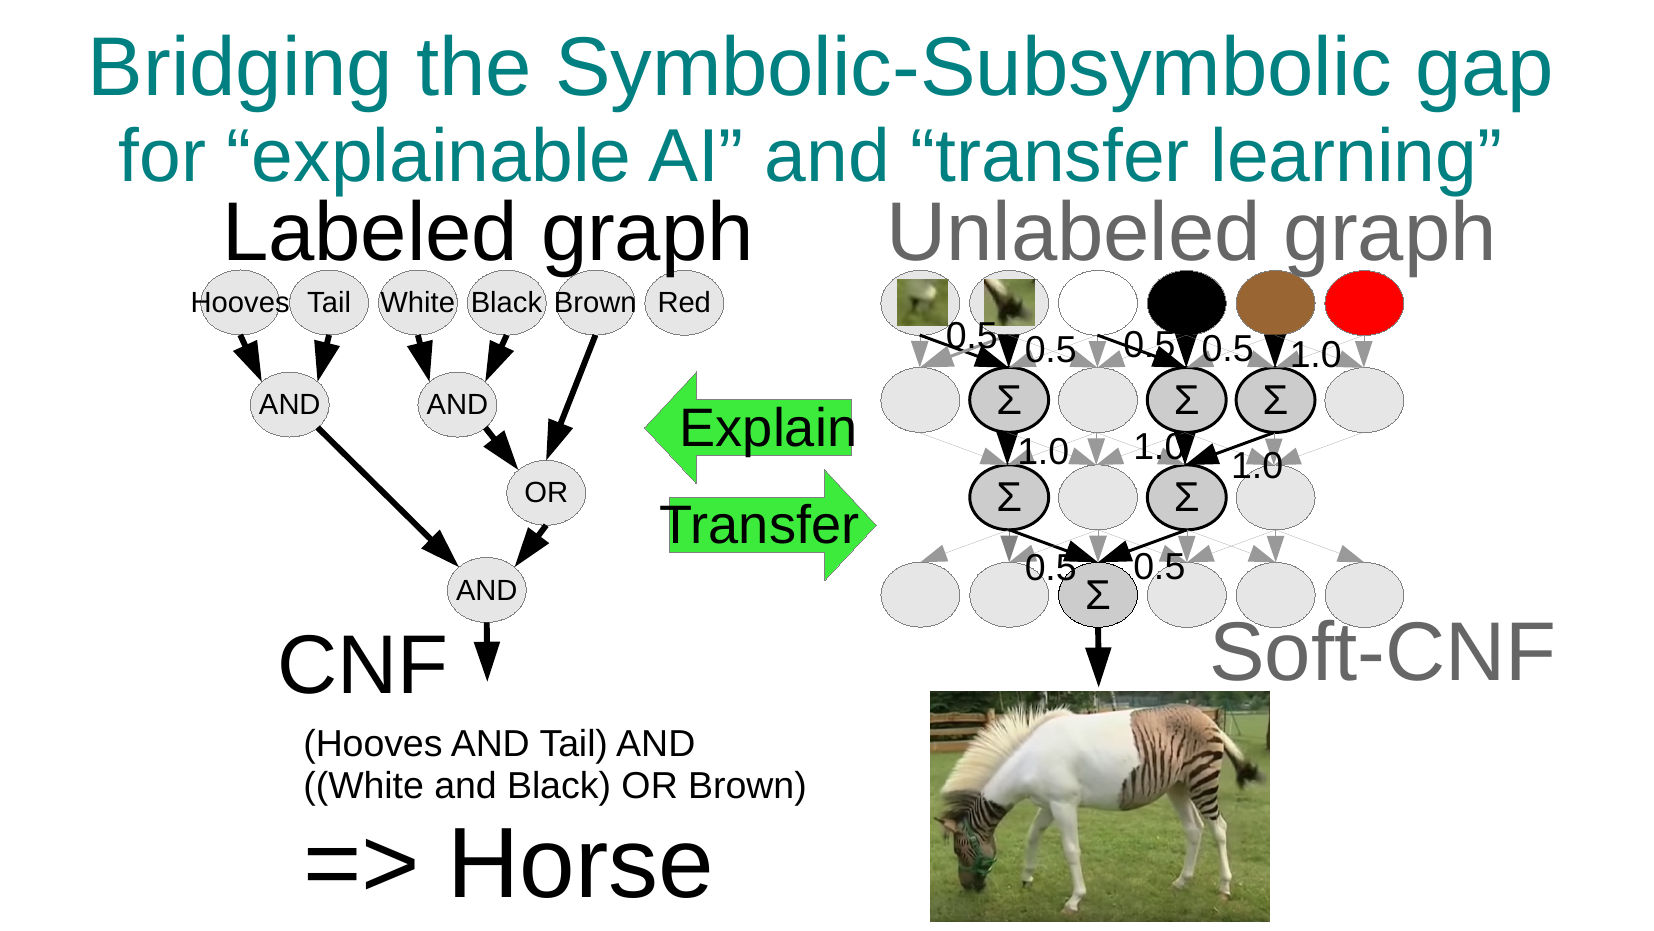

Bridging the Symbolic-Subsymbolic gap
for “explainable AI” and “transfer learning”
Labeled graph
Unlabeled graph
Hooves
Tail
White
Black
Brown
Red
0.5
0.5
0.5
0.5
1.0
Σ
Σ
Σ
 Explain
AND
AND
1.0
1.0
1.0
OR
Σ
Σ
Transfer
0.5
0.5
AND
Σ
Soft-CNF
CNF
(Hooves AND Tail) AND
((White and Black) OR Brown)
=> Horse
Copyright © 2020 Anton Kolonin, Aigents®
12